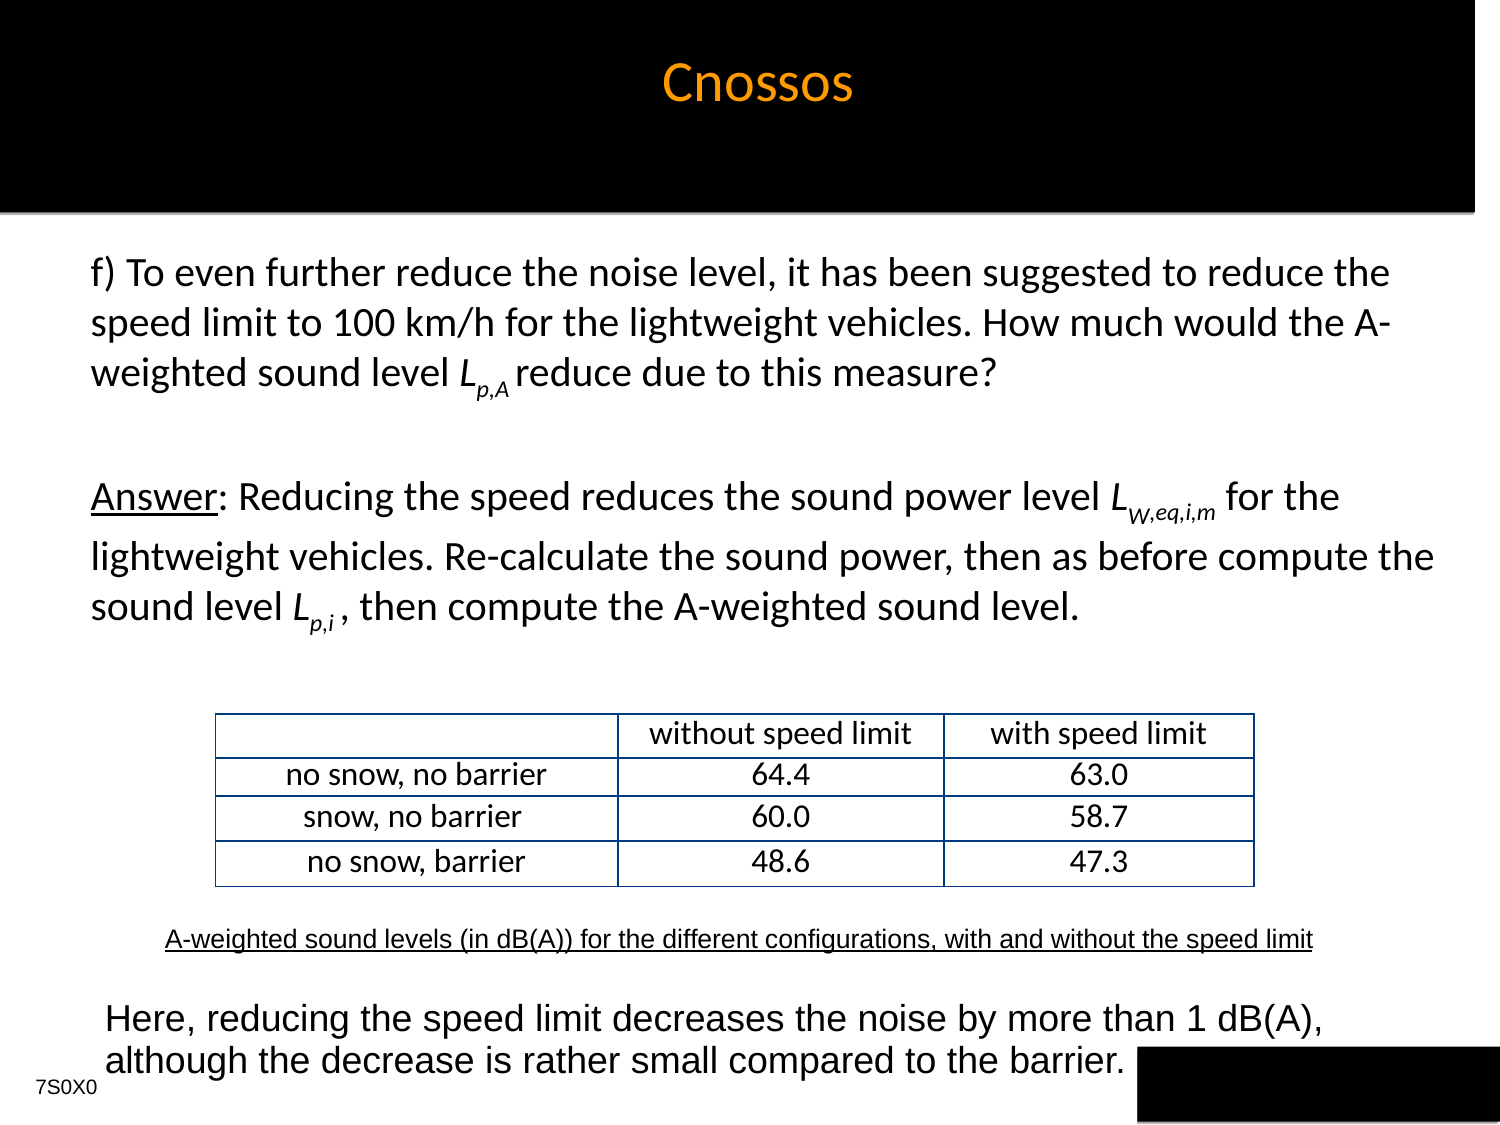

# Cnossos
f) To even further reduce the noise level, it has been suggested to reduce the speed limit to 100 km/h for the lightweight vehicles. How much would the A-weighted sound level Lp,A reduce due to this measure?
Answer: Reducing the speed reduces the sound power level LW,eq,i,m for the lightweight vehicles. Re-calculate the sound power, then as before compute the sound level Lp,i , then compute the A-weighted sound level.
| | without speed limit | with speed limit |
| --- | --- | --- |
| no snow, no barrier | 64.4 | 63.0 |
| snow, no barrier | 60.0 | 58.7 |
| no snow, barrier | 48.6 | 47.3 |
A-weighted sound levels (in dB(A)) for the different configurations, with and without the speed limit
Here, reducing the speed limit decreases the noise by more than 1 dB(A),
although the decrease is rather small compared to the barrier.
7S0X0
2017/02/09
PAGE